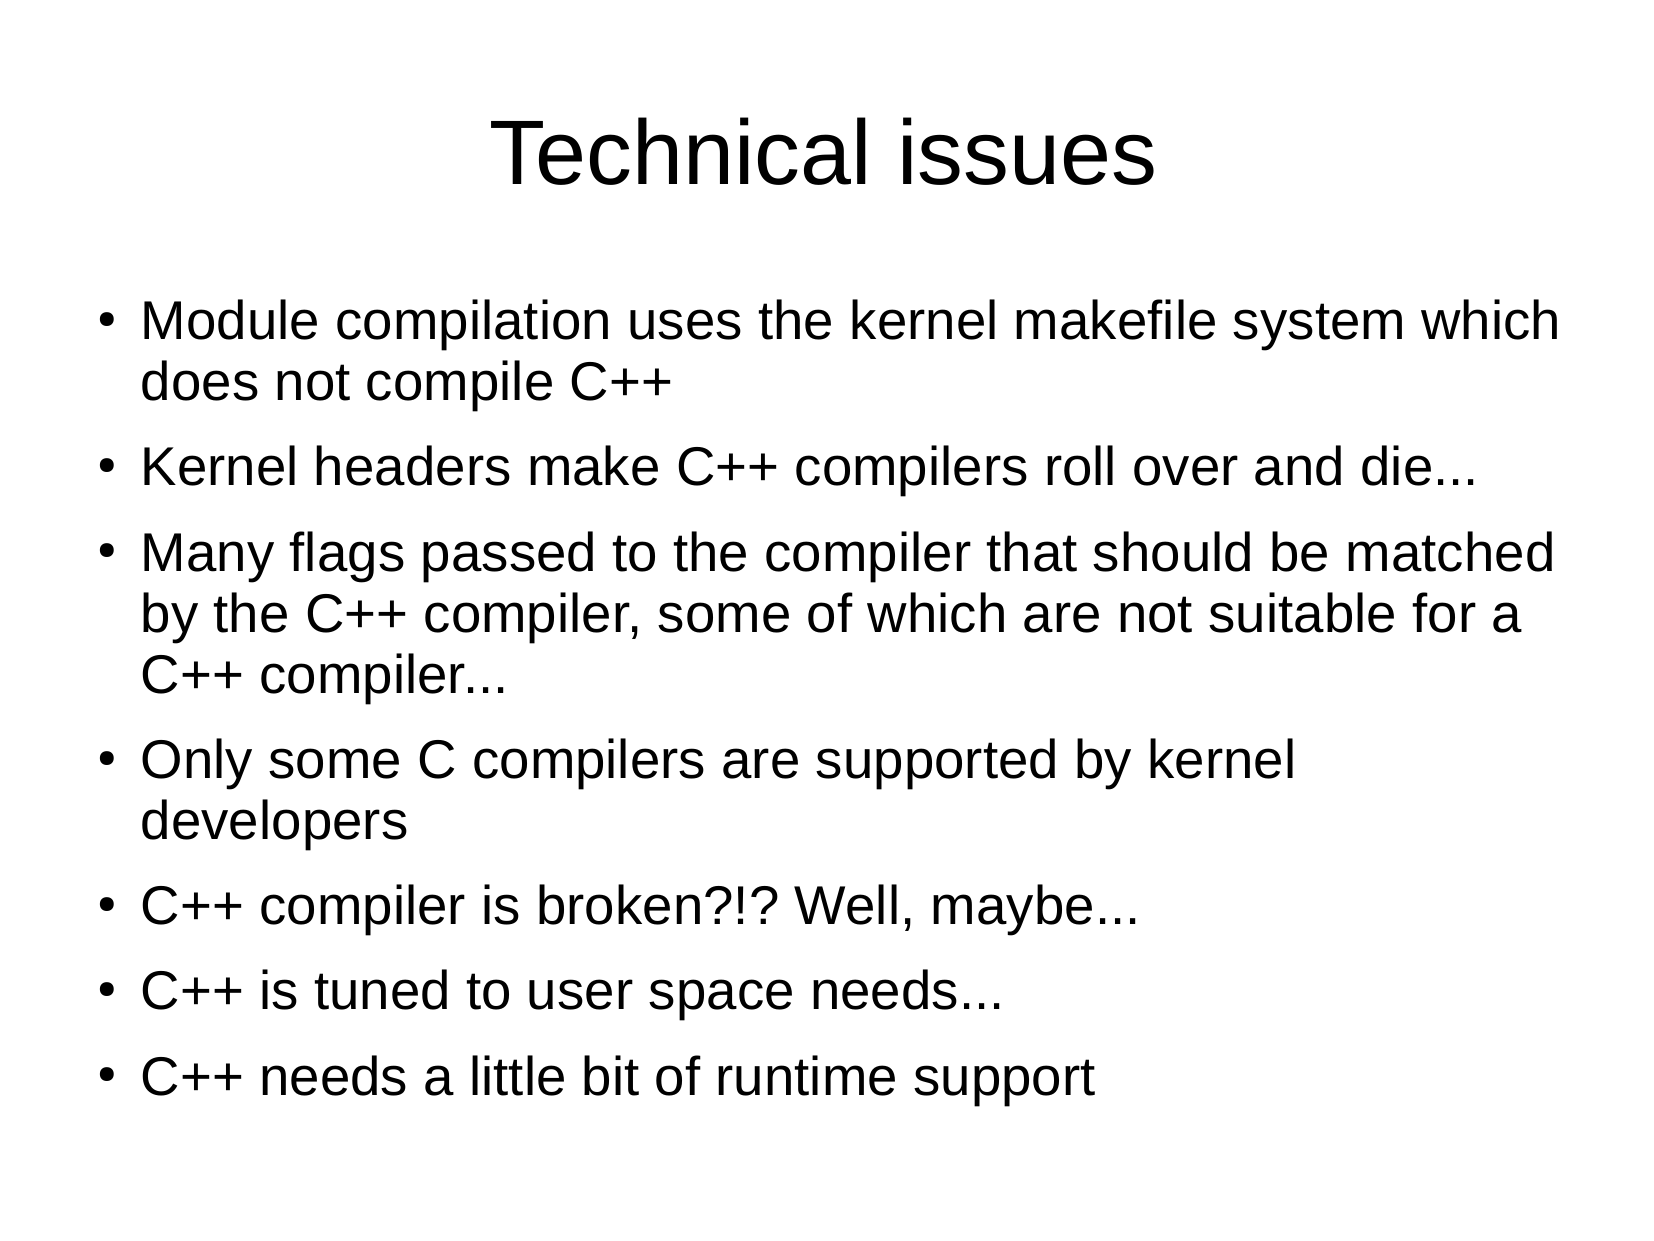

# Technical issues
Module compilation uses the kernel makefile system which does not compile C++
Kernel headers make C++ compilers roll over and die...
Many flags passed to the compiler that should be matched by the C++ compiler, some of which are not suitable for a C++ compiler...
Only some C compilers are supported by kernel developers
C++ compiler is broken?!? Well, maybe...
C++ is tuned to user space needs...
C++ needs a little bit of runtime support